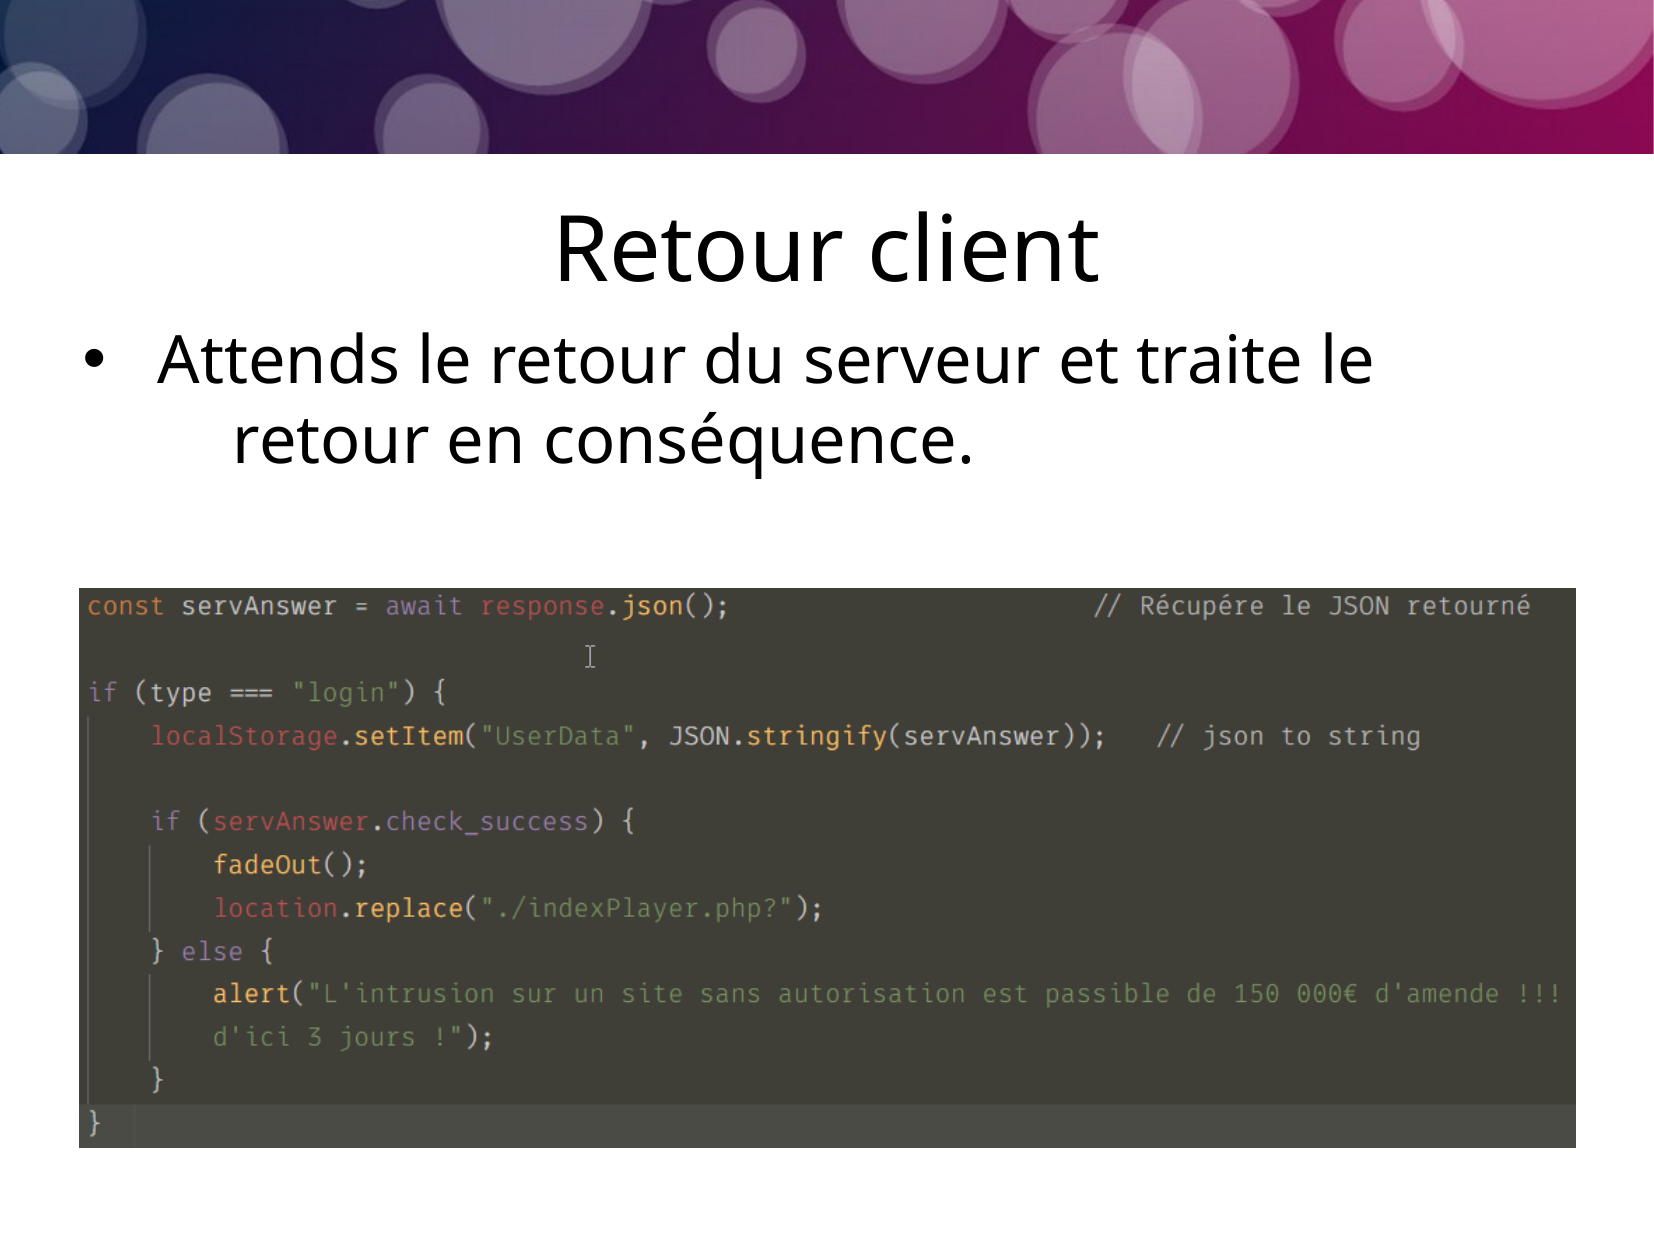

# Retour client
Attends le retour du serveur et traite le retour en conséquence.